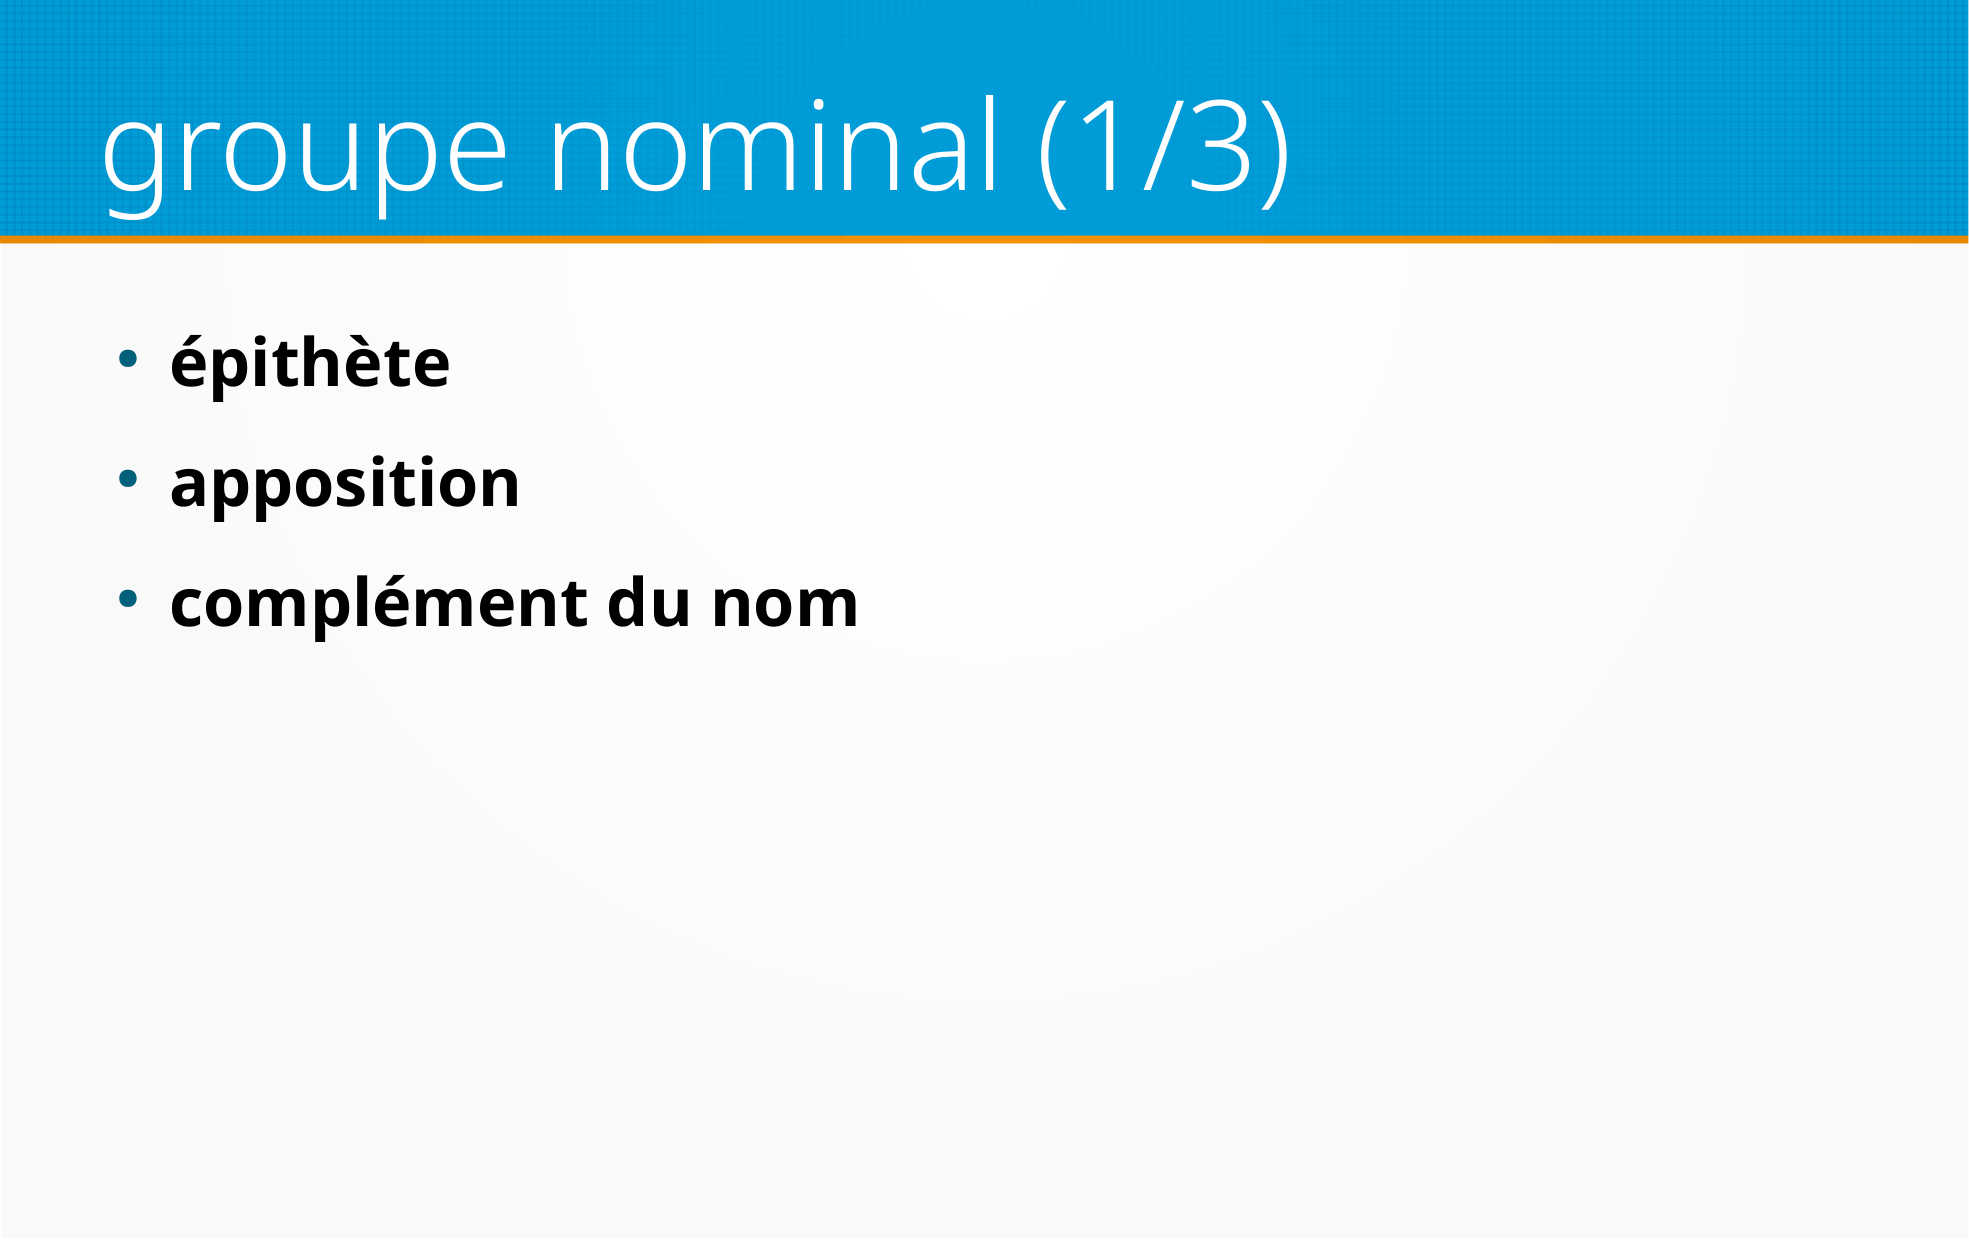

# groupe nominal (1/3)
épithète
apposition
complément du nom